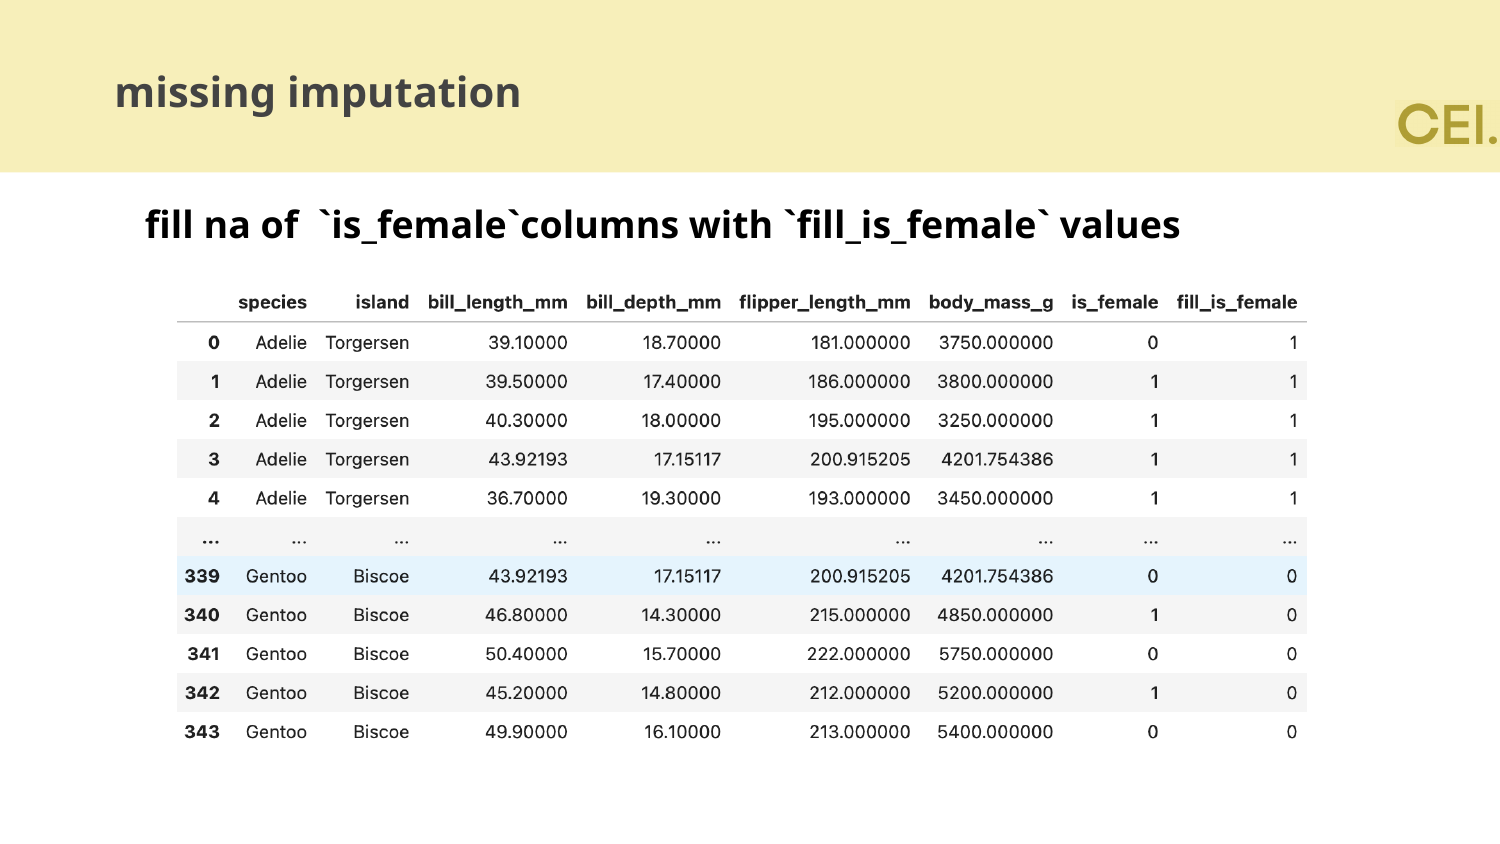

missing imputation
python if else statements
fill na of `is_female`columns with `fill_is_female` values